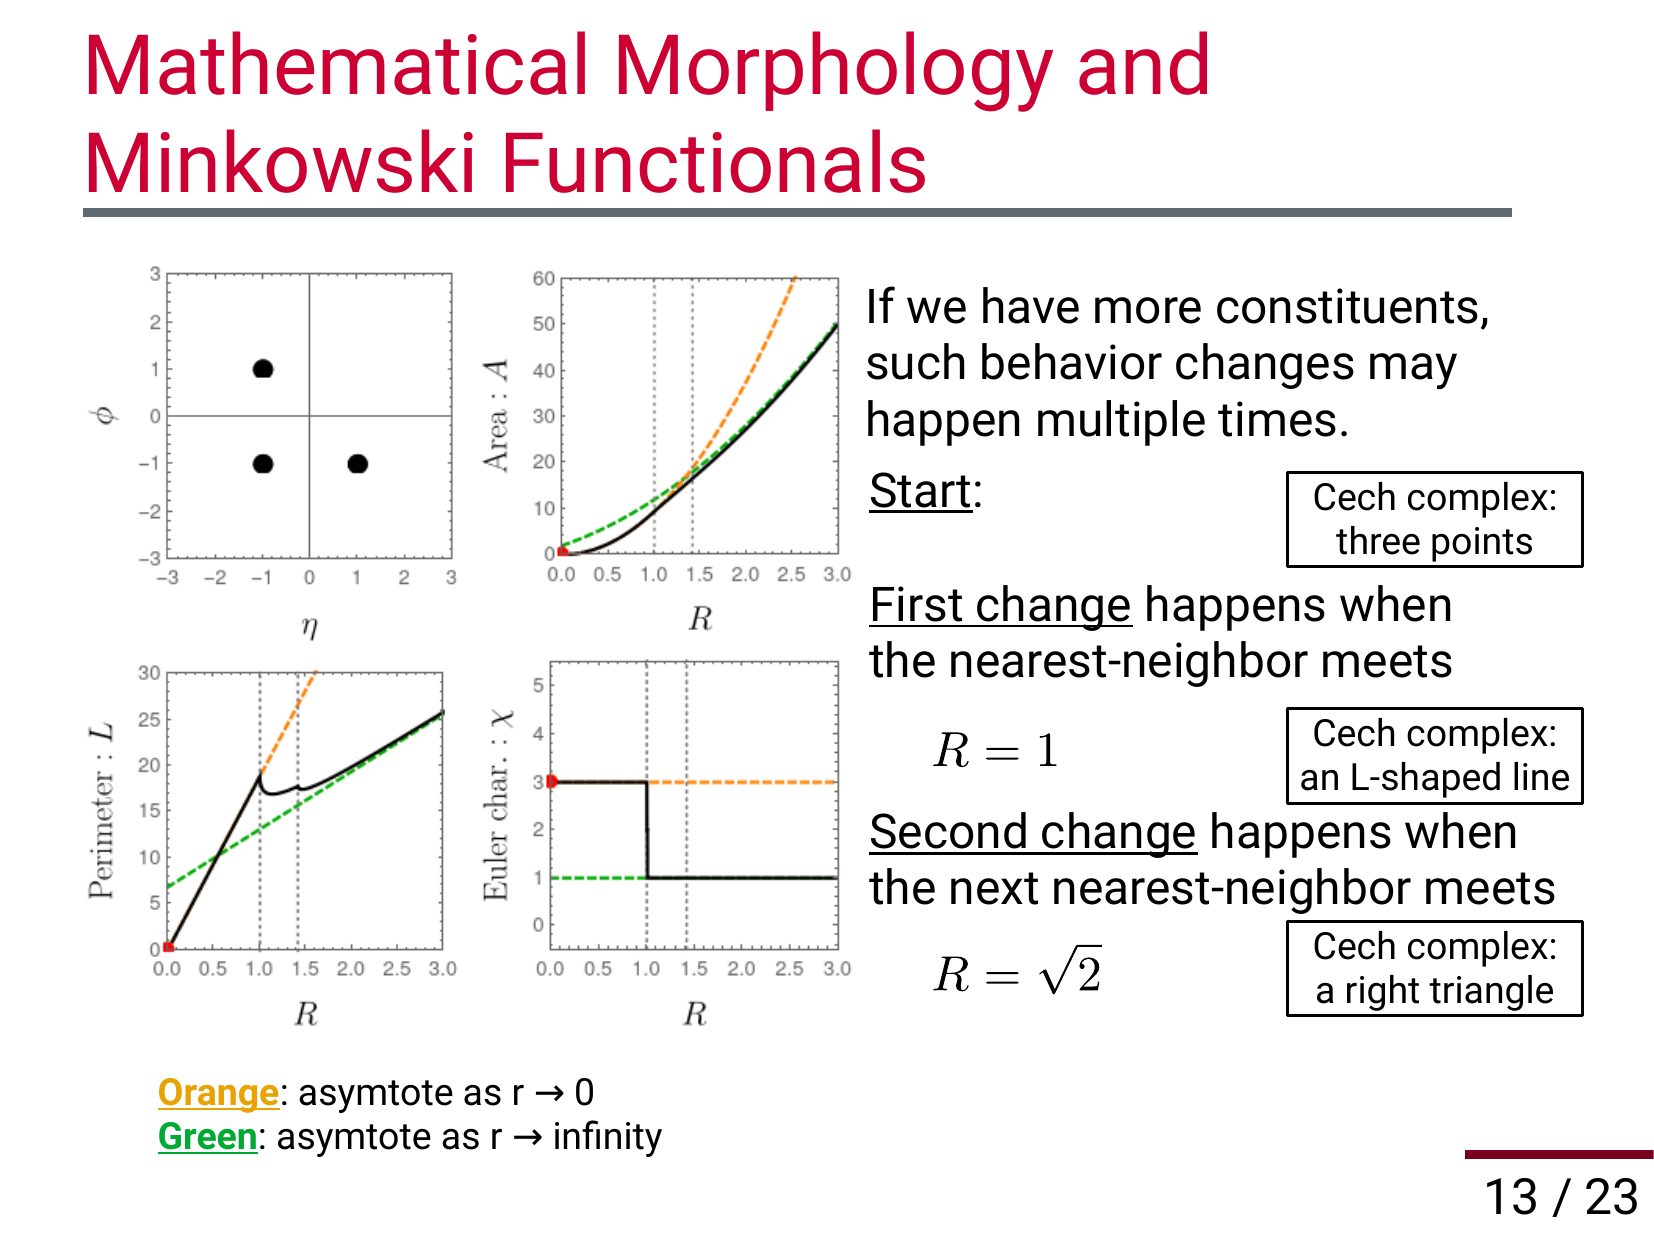

# Mathematical Morphology and Minkowski Functionals
If we have more constituents,
such behavior changes may
happen multiple times.
Start:
Cech complex:
three points
First change happens when
the nearest-neighbor meets
Cech complex:
an L-shaped line
Second change happens when
the next nearest-neighbor meets
Cech complex:
a right triangle
Orange: asymtote as r → 0
Green: asymtote as r → infinity
13